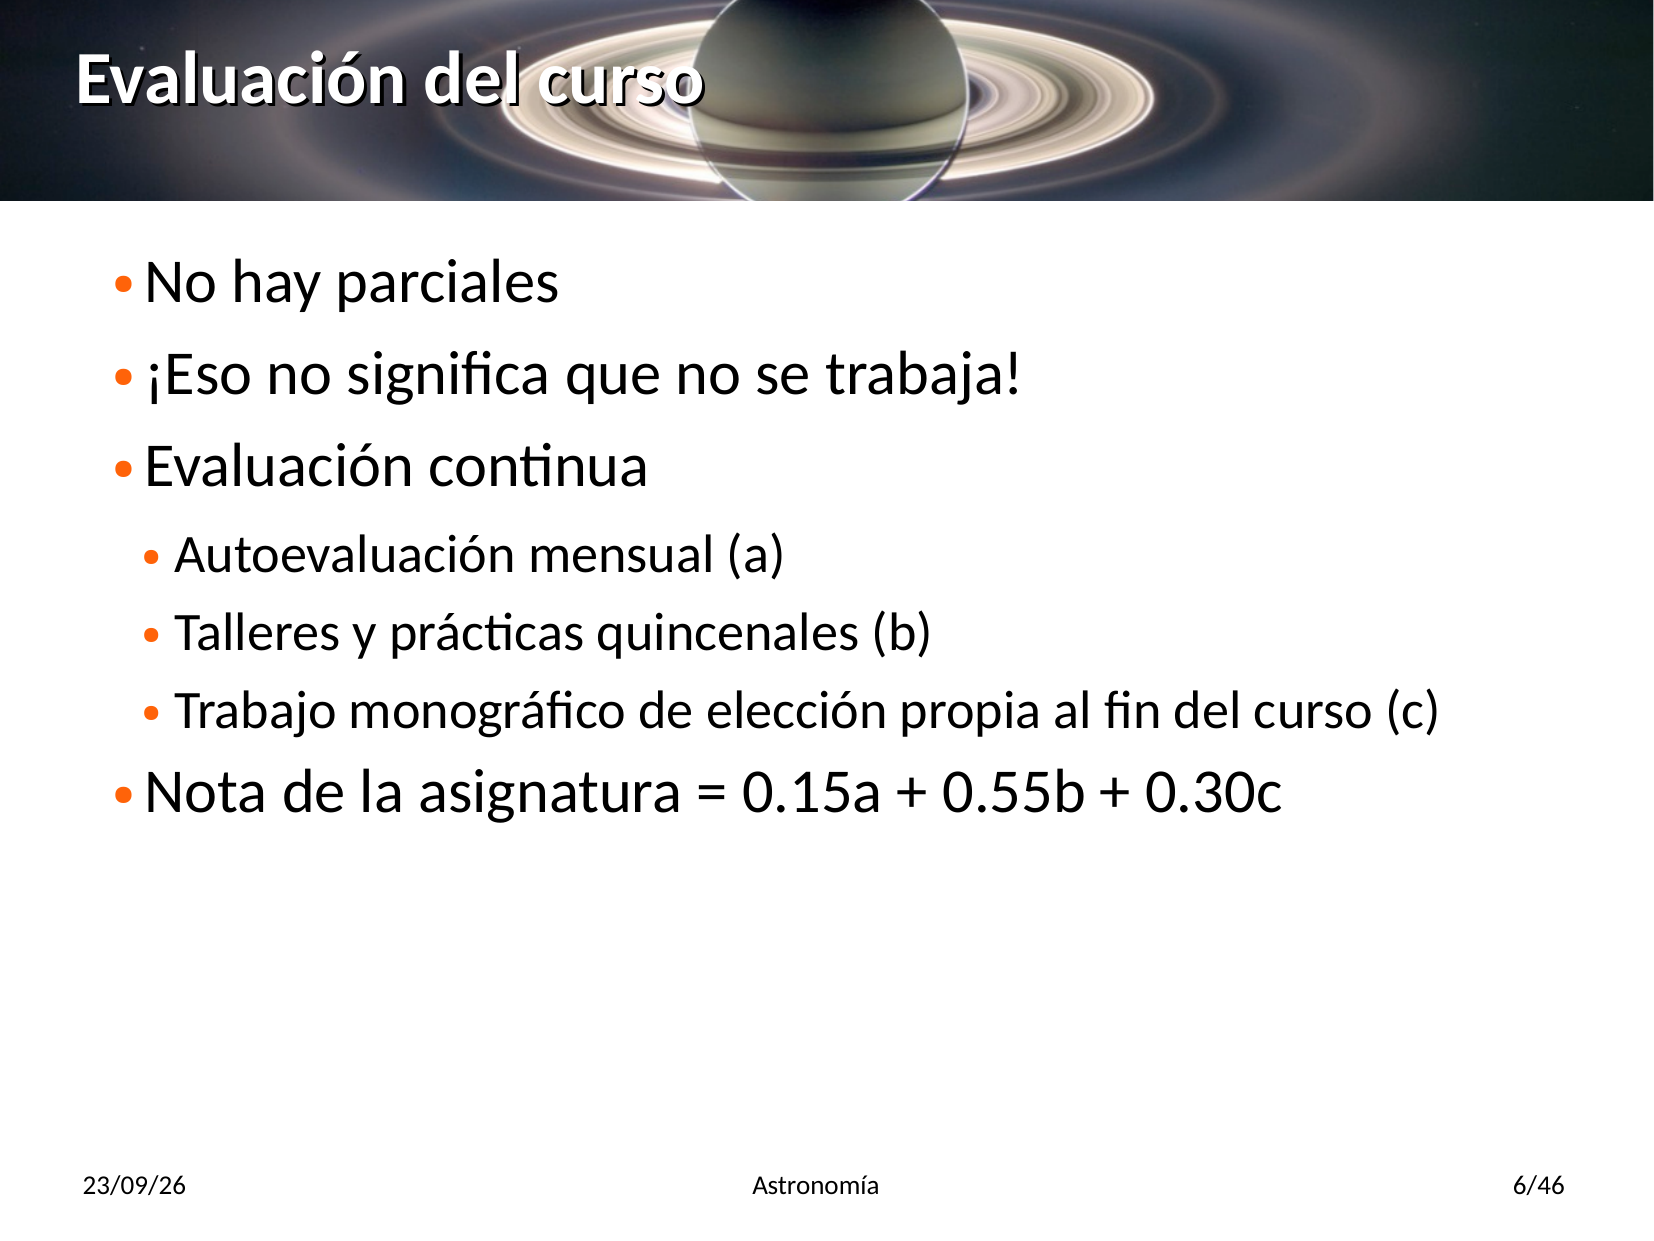

# Evaluación del curso
No hay parciales
¡Eso no significa que no se trabaja!
Evaluación continua
Autoevaluación mensual (a)
Talleres y prácticas quincenales (b)
Trabajo monográfico de elección propia al fin del curso (c)
Nota de la asignatura = 0.15a + 0.55b + 0.30c
Astronomía
6